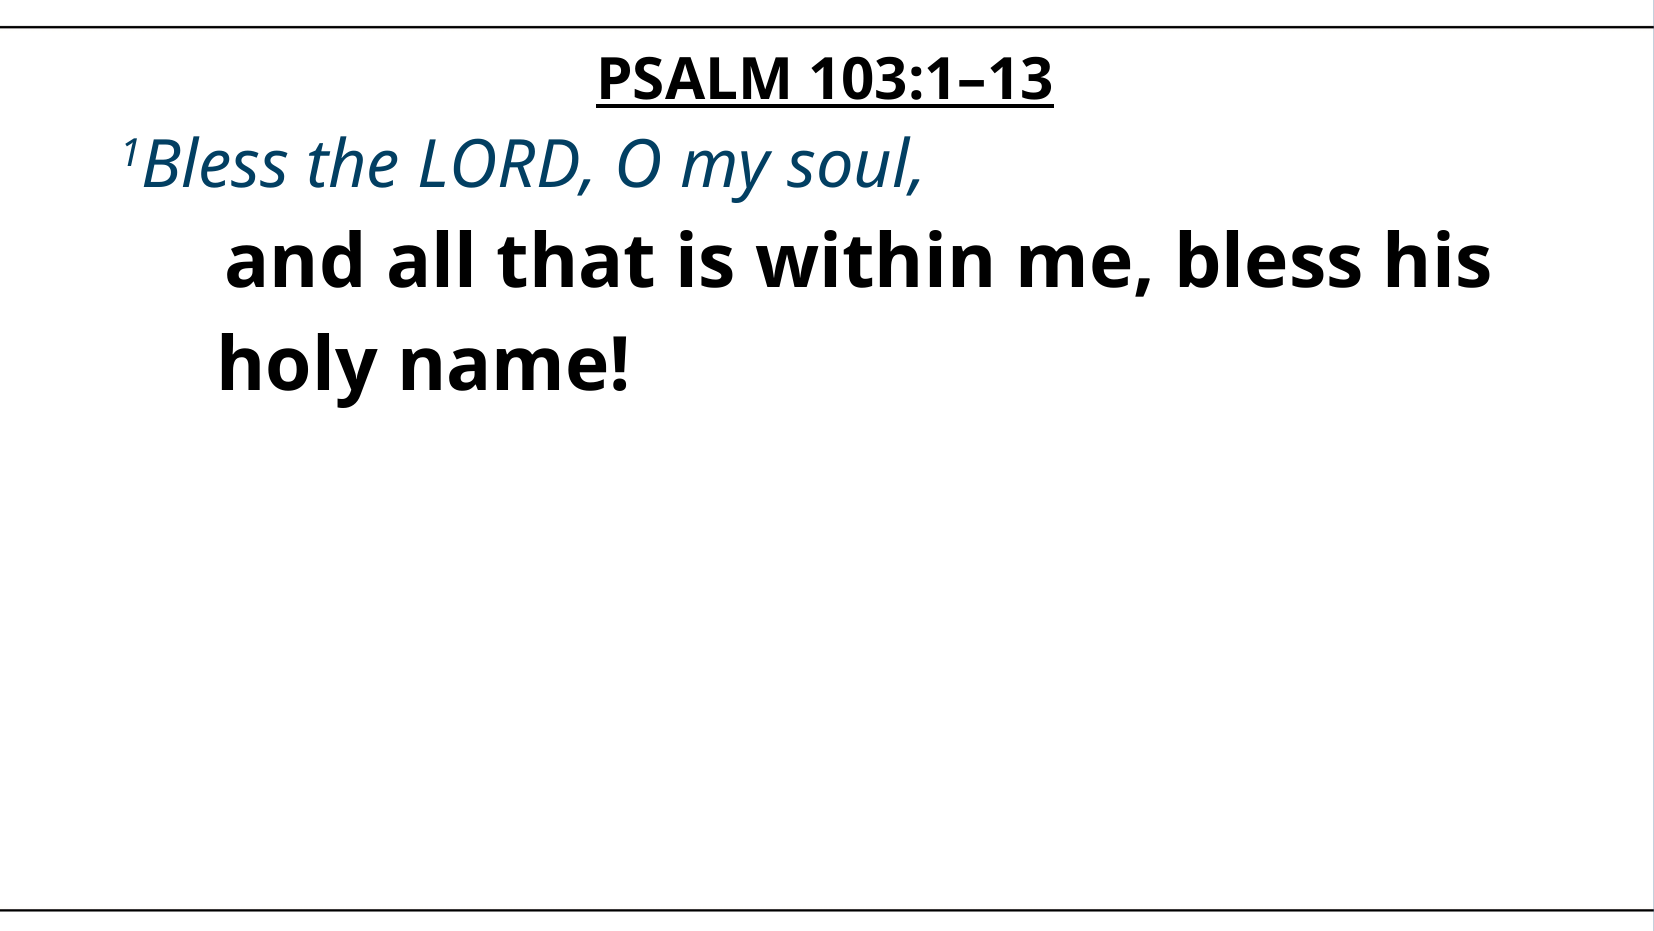

PSALM 103:1–13
1Bless the LORD, O my soul,
 and all that is within me, bless his
 holy name!